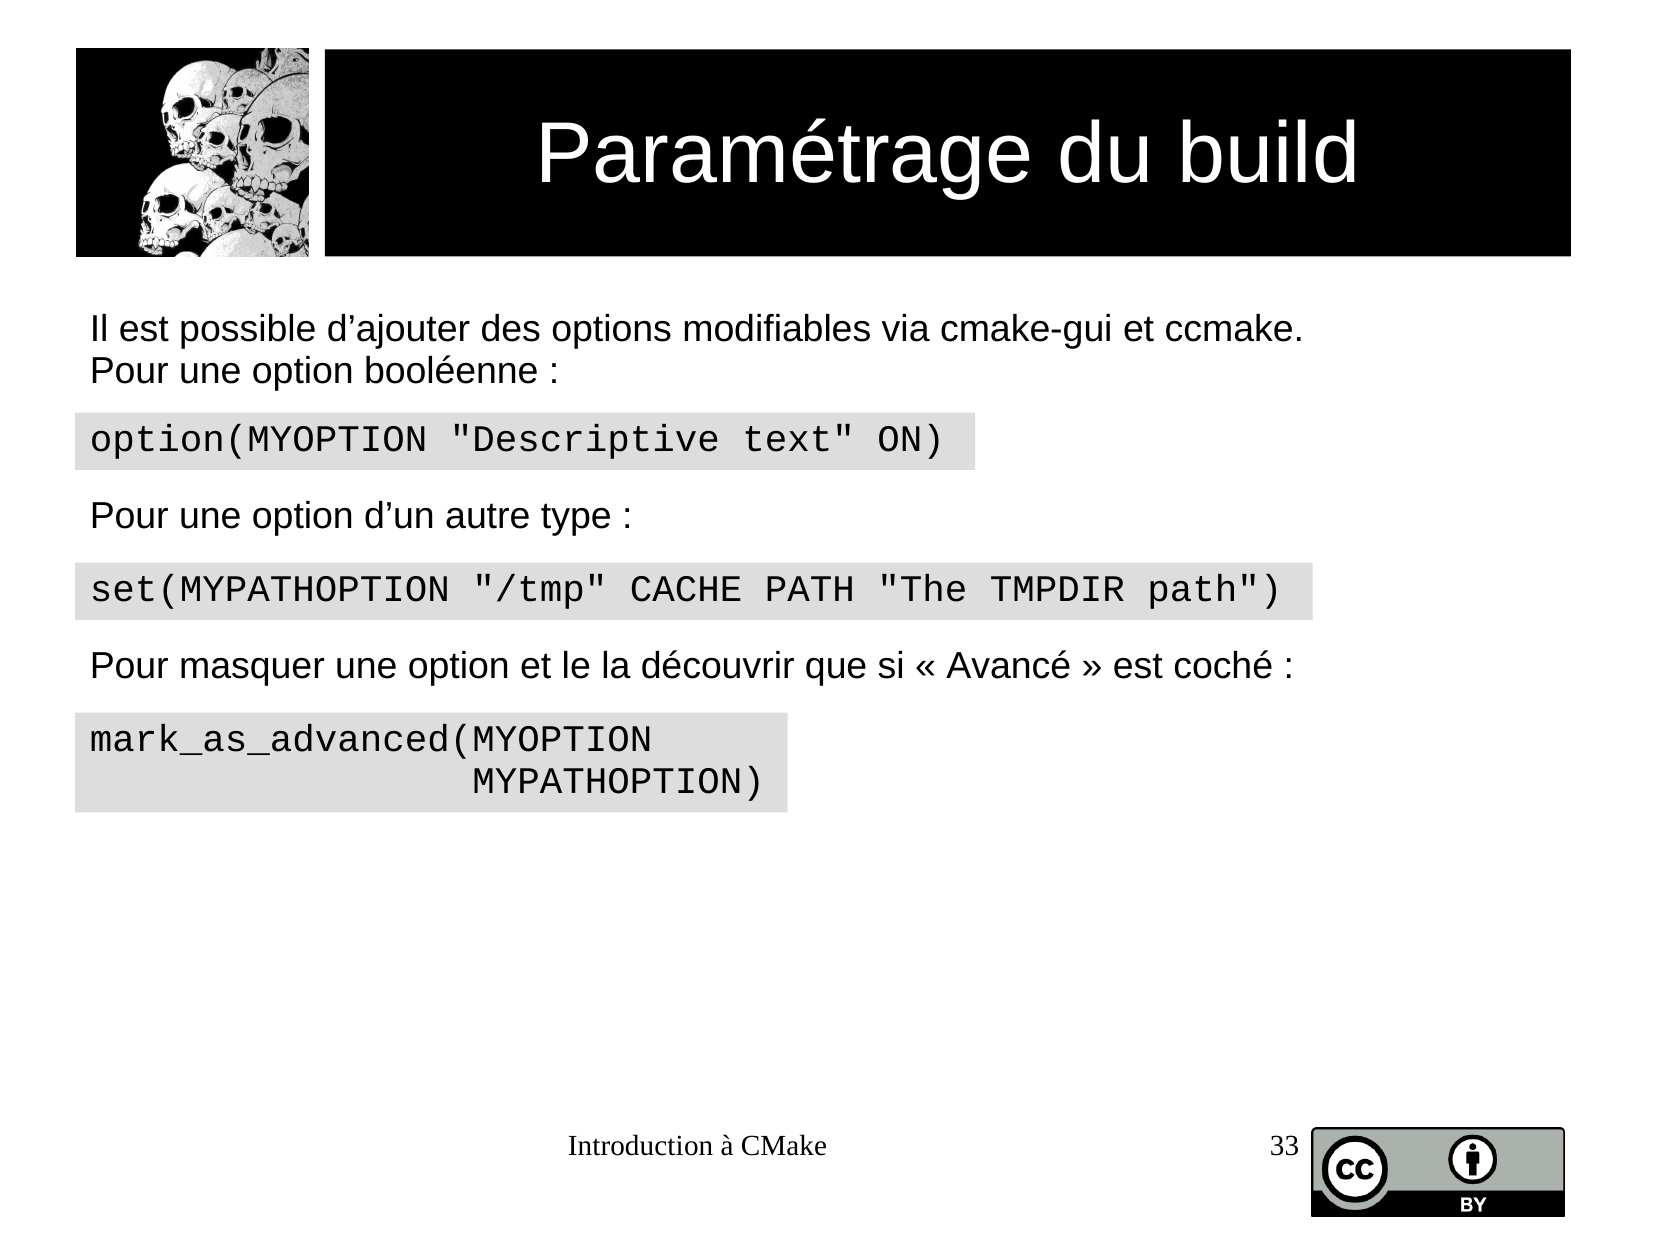

# Paramétrage du build
Il est possible d’ajouter des options modifiables via cmake-gui et ccmake.
Pour une option booléenne :
option(MYOPTION "Descriptive text" ON)
Pour une option d’un autre type :
set(MYPATHOPTION "/tmp" CACHE PATH "The TMPDIR path")
Pour masquer une option et le la découvrir que si « Avancé » est coché :
mark_as_advanced(MYOPTION
 MYPATHOPTION)
Introduction à CMake
33